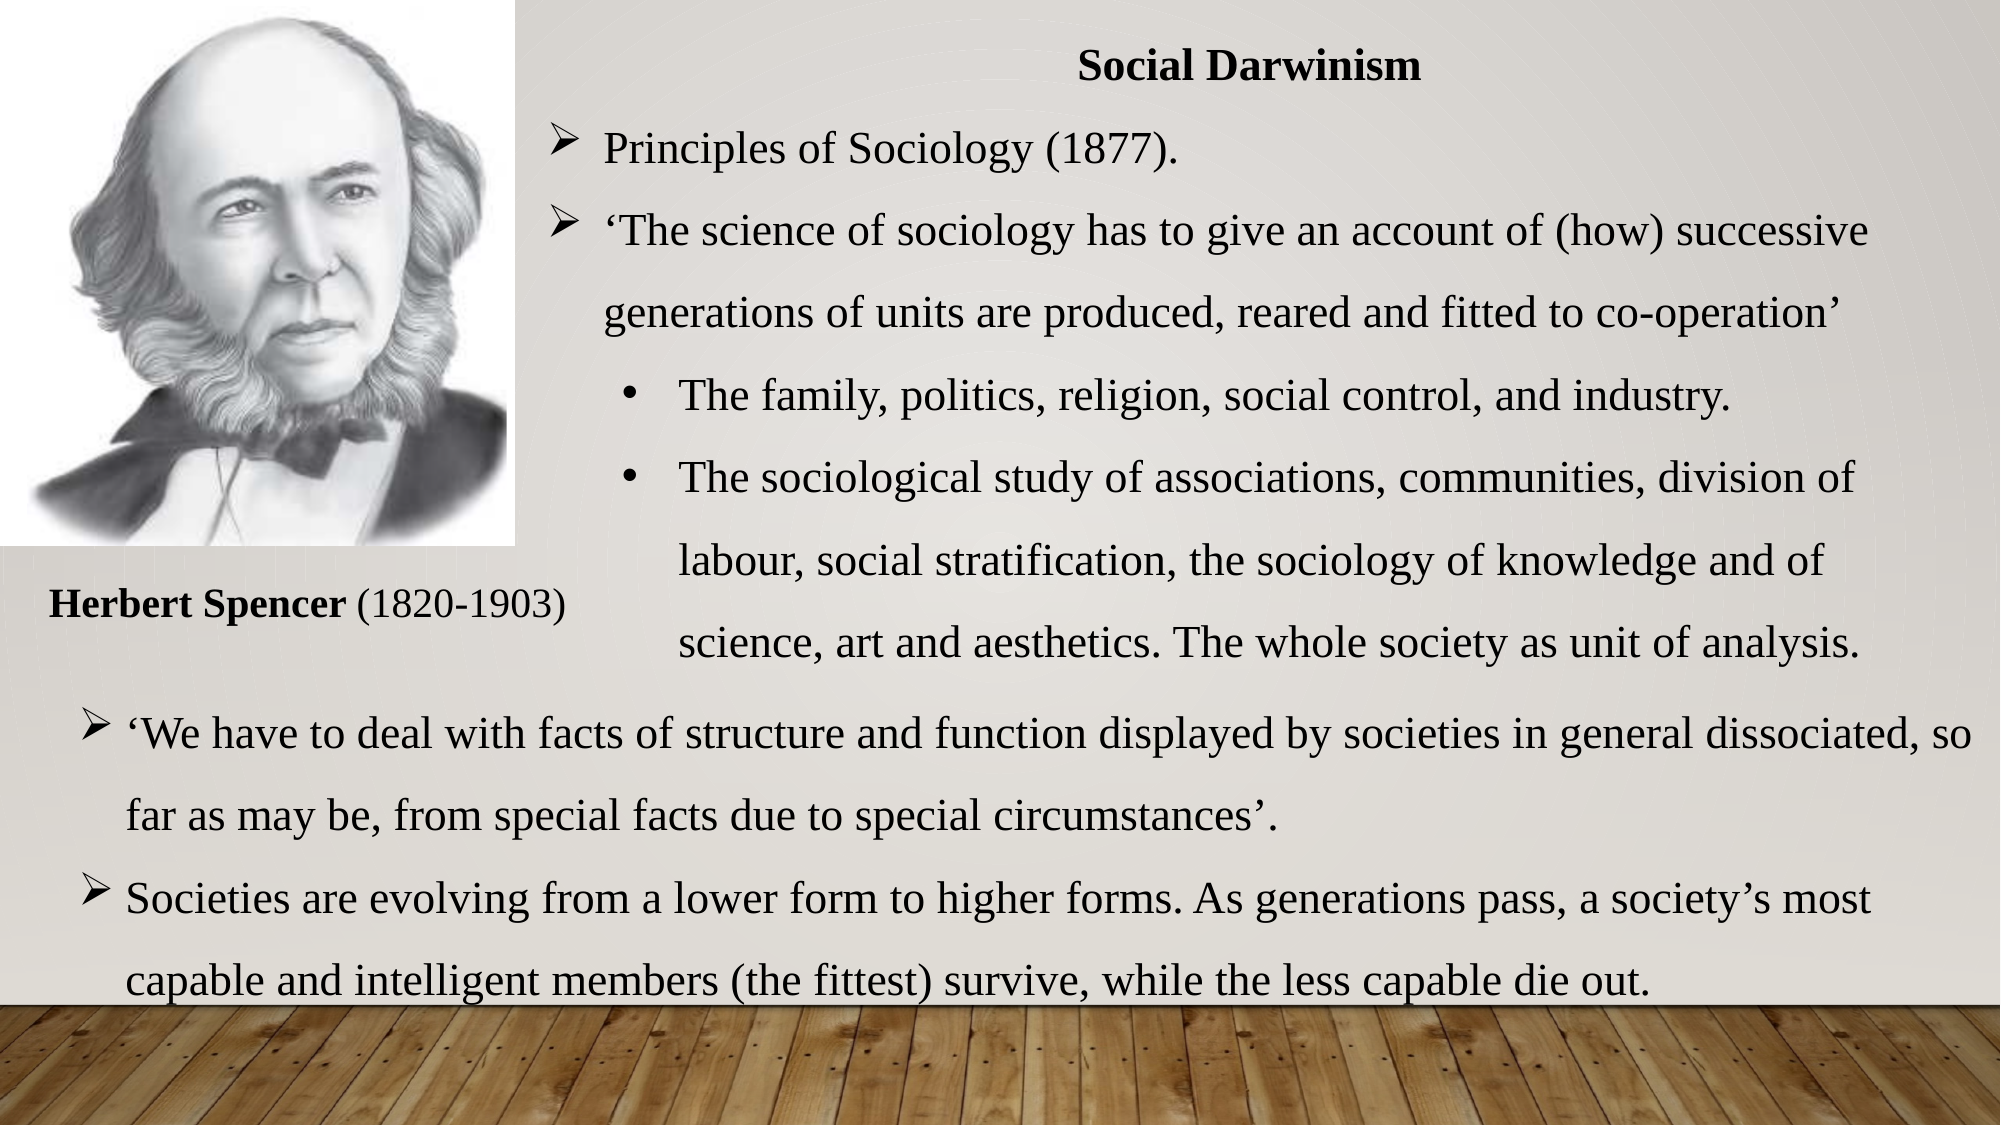

Social Darwinism
Principles of Sociology (1877).
‘The science of sociology has to give an account of (how) successive generations of units are produced, reared and fitted to co-operation’
The family, politics, religion, social control, and industry.
The sociological study of associations, communities, division of labour, social stratification, the sociology of knowledge and of science, art and aesthetics. The whole society as unit of analysis.
1
Herbert Spencer (1820-1903)
‘We have to deal with facts of structure and function displayed by societies in general dissociated, so far as may be, from special facts due to special circumstances’.
Societies are evolving from a lower form to higher forms. As generations pass, a society’s most capable and intelligent members (the fittest) survive, while the less capable die out.